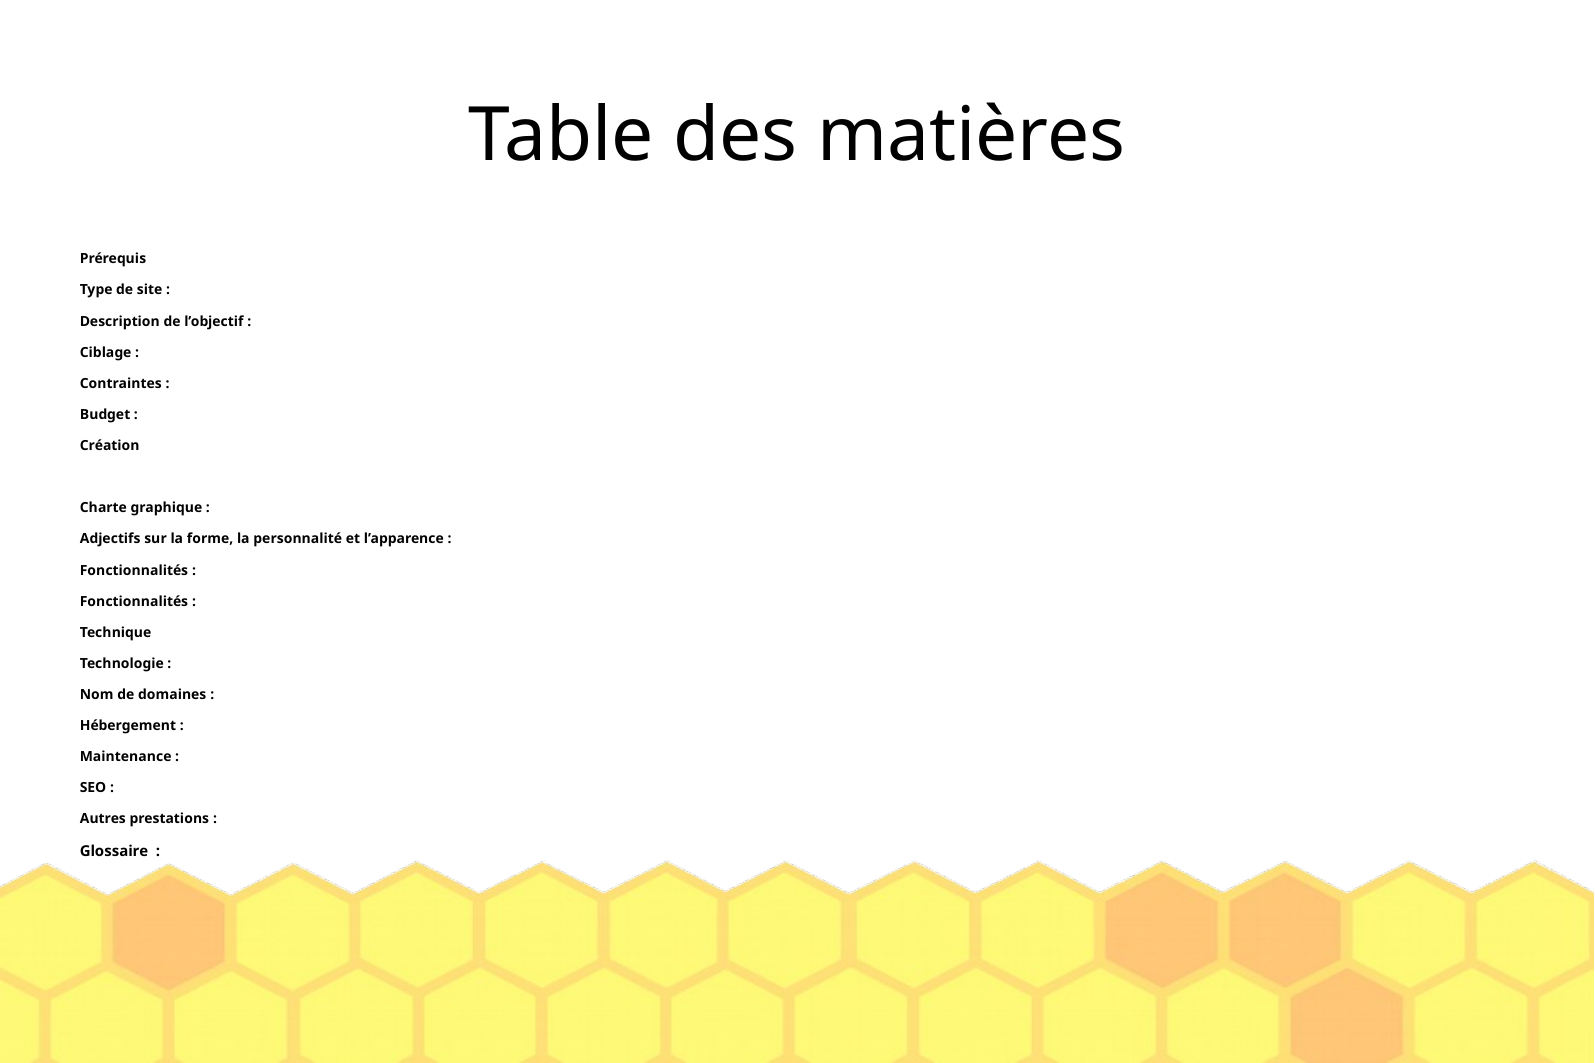

# Table des matières
Prérequis
Type de site :
Description de l’objectif :
Ciblage :
Contraintes :
Budget :
Création
Charte graphique :
Adjectifs sur la forme, la personnalité et l’apparence :
Fonctionnalités :
Fonctionnalités :
Technique
Technologie :
Nom de domaines :
Hébergement :
Maintenance :
SEO :
Autres prestations :
Glossaire :